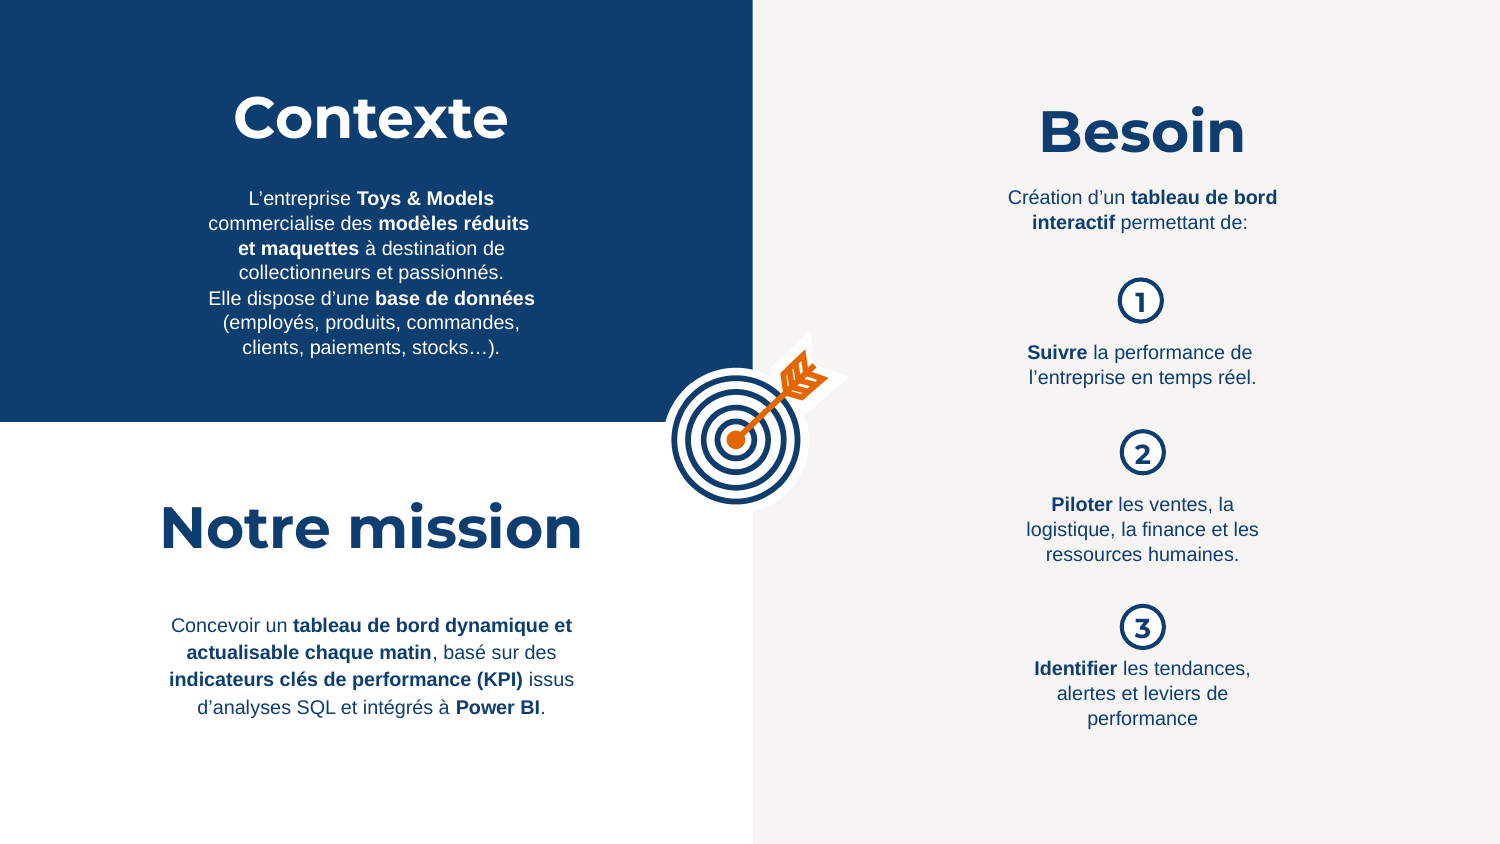

# Contexte
Besoin
Création d’un tableau de bord interactif permettant de:
L’entreprise Toys & Models commercialise des modèles réduits
et maquettes à destination de collectionneurs et passionnés.
Elle dispose d’une base de données (employés, produits, commandes, clients, paiements, stocks…).
1
Suivre la performance de
l’entreprise en temps réel.
2
Piloter les ventes, la logistique, la finance et les ressources humaines.
Notre mission
Concevoir un tableau de bord dynamique et actualisable chaque matin, basé sur des indicateurs clés de performance (KPI) issus d’analyses SQL et intégrés à Power BI.
3
Identifier les tendances, alertes et leviers de performance